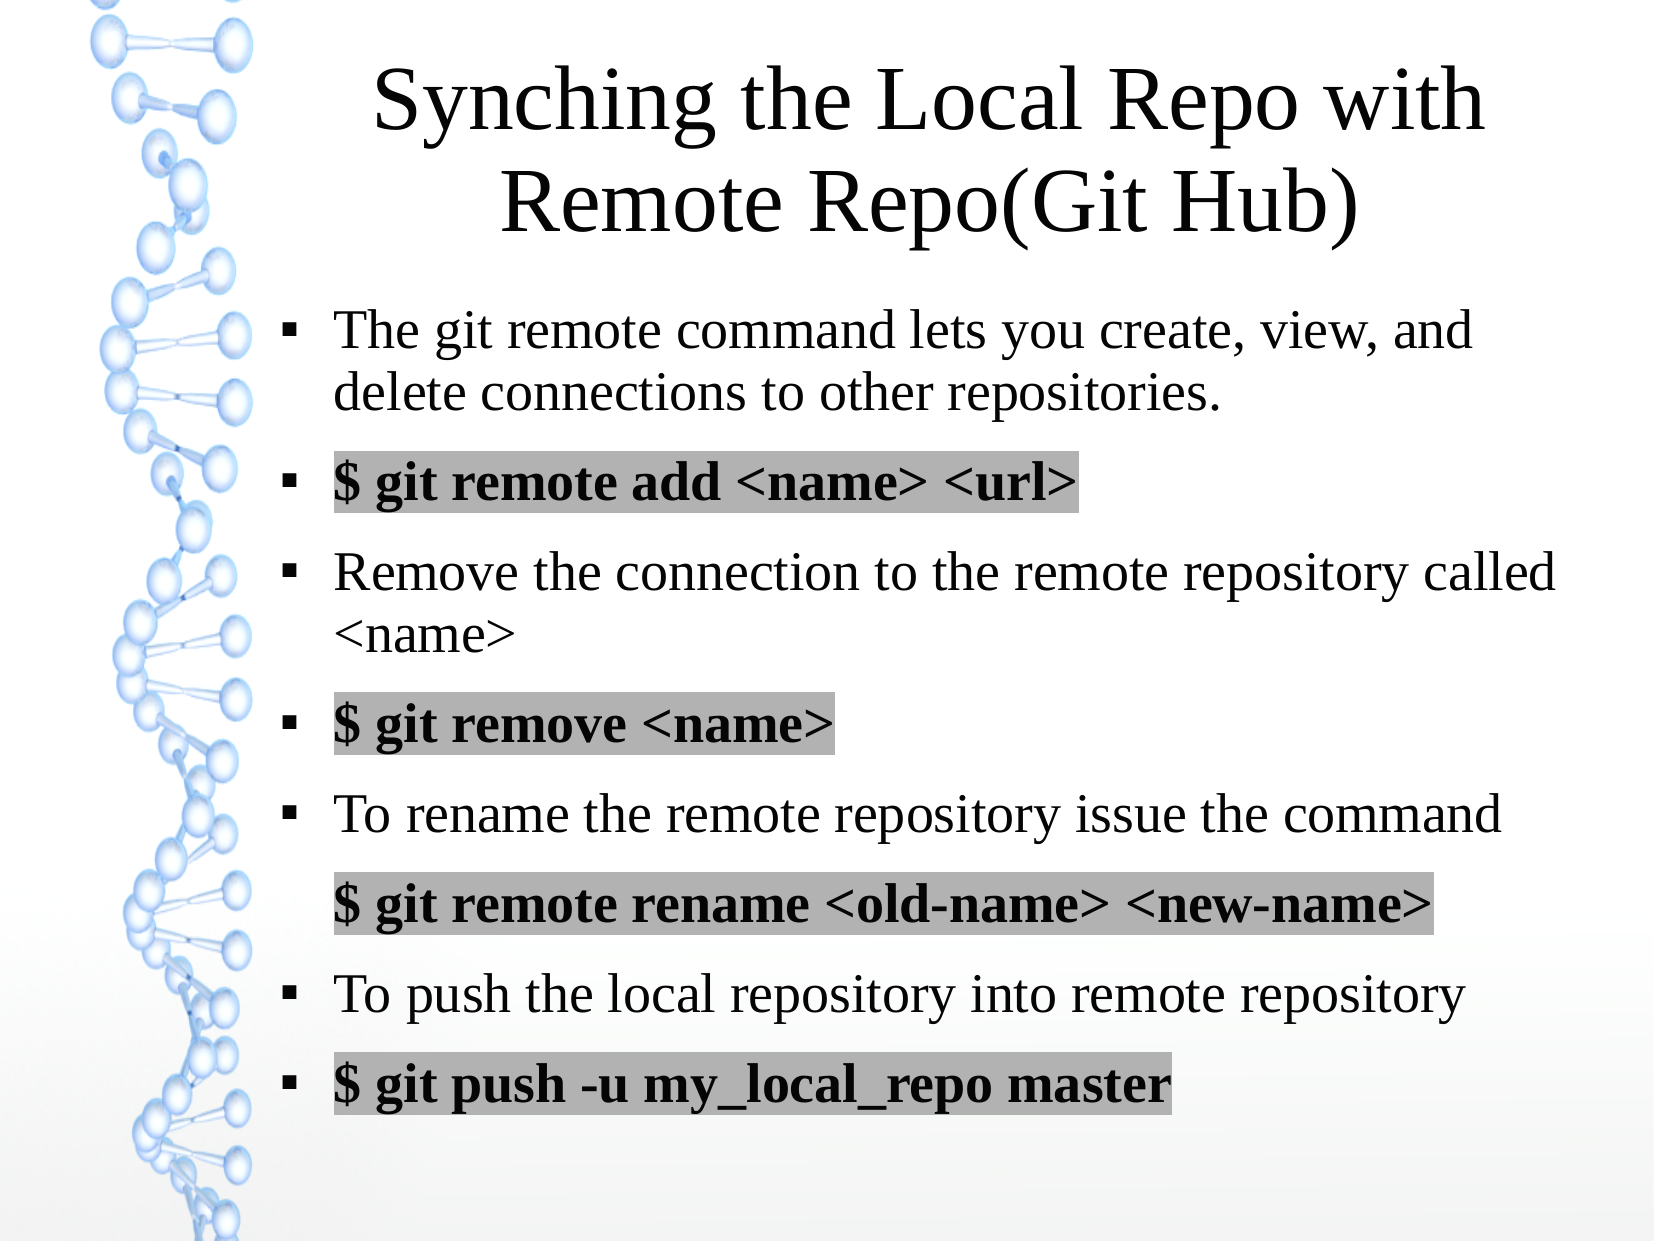

# Synching the Local Repo with Remote Repo(Git Hub)
The git remote command lets you create, view, and delete connections to other repositories.
$ git remote add <name> <url>
Remove the connection to the remote repository called <name>
$ git remove <name>
To rename the remote repository issue the command
$ git remote rename <old-name> <new-name>
To push the local repository into remote repository
$ git push -u my_local_repo master